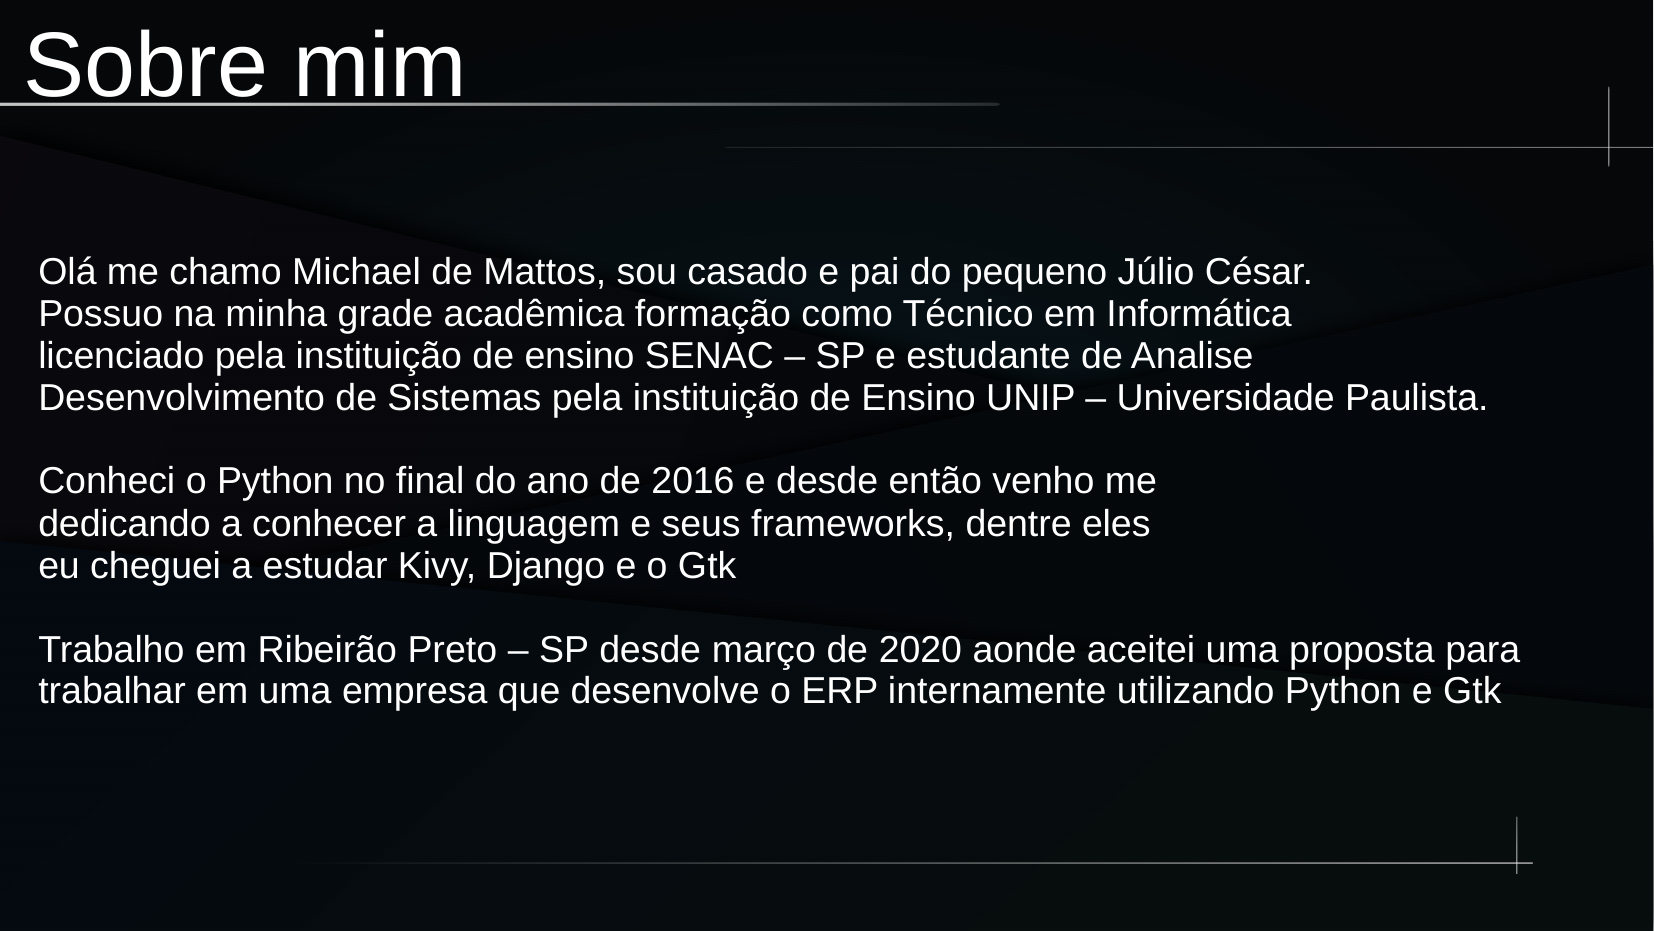

# Sobre mim
Olá me chamo Michael de Mattos, sou casado e pai do pequeno Júlio César.
Possuo na minha grade acadêmica formação como Técnico em Informática
licenciado pela instituição de ensino SENAC – SP e estudante de Analise
Desenvolvimento de Sistemas pela instituição de Ensino UNIP – Universidade Paulista.
Conheci o Python no final do ano de 2016 e desde então venho me
dedicando a conhecer a linguagem e seus frameworks, dentre eles
eu cheguei a estudar Kivy, Django e o Gtk
Trabalho em Ribeirão Preto – SP desde março de 2020 aonde aceitei uma proposta para trabalhar em uma empresa que desenvolve o ERP internamente utilizando Python e Gtk